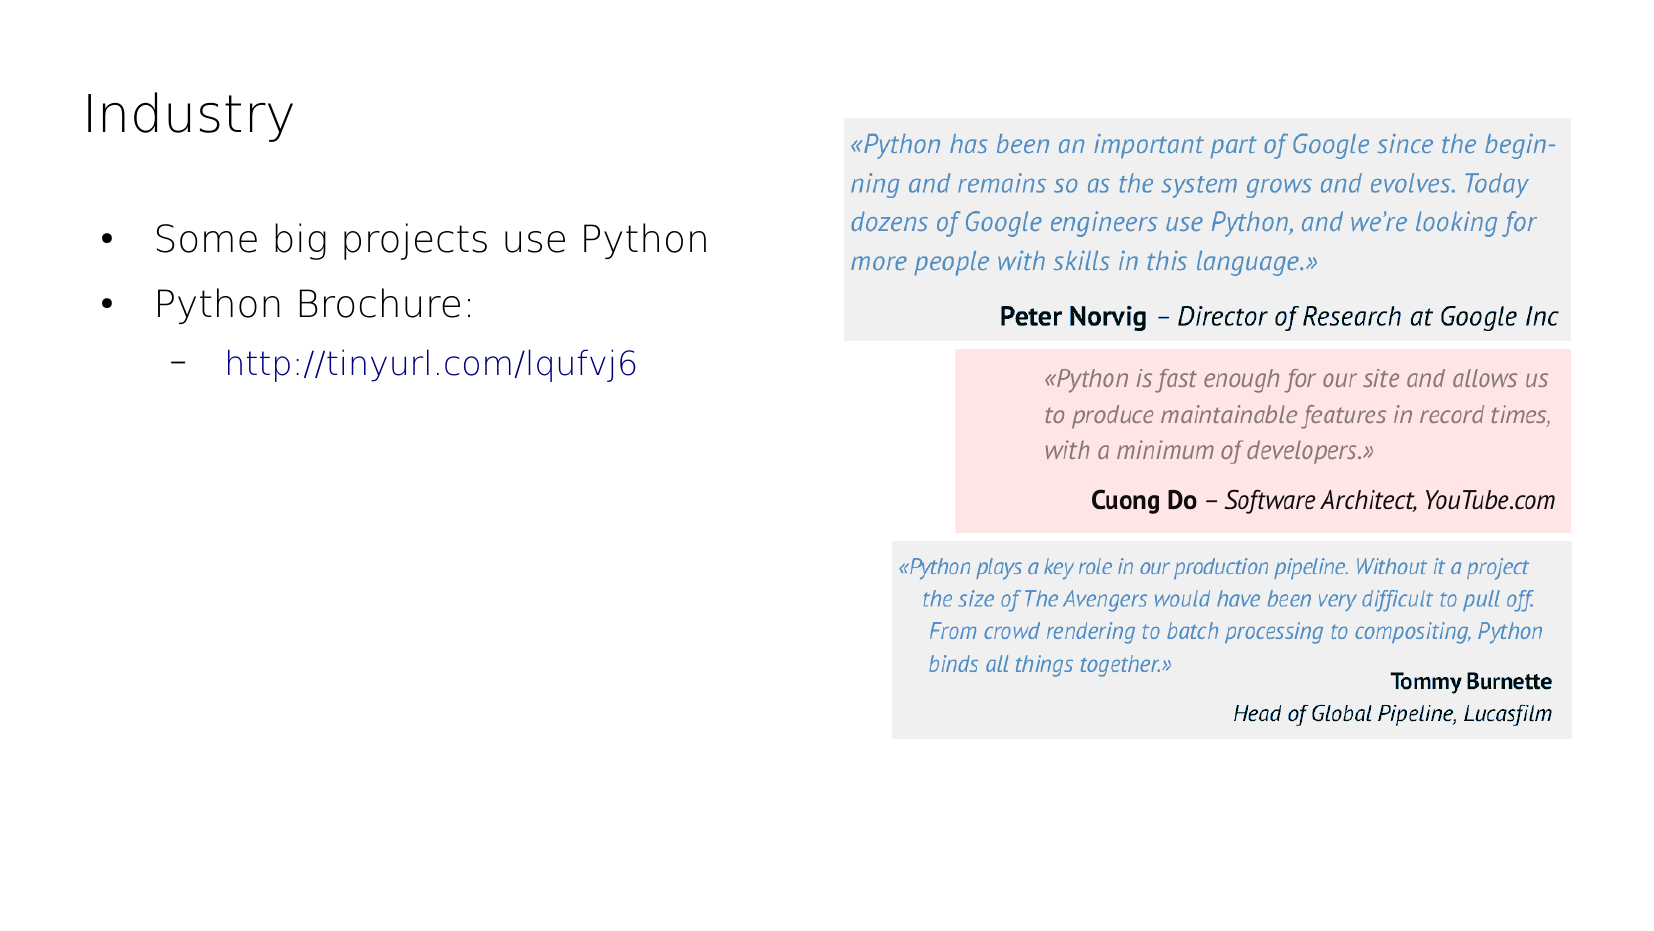

# Industry
Some big projects use Python
Python Brochure:
http://tinyurl.com/lqufvj6